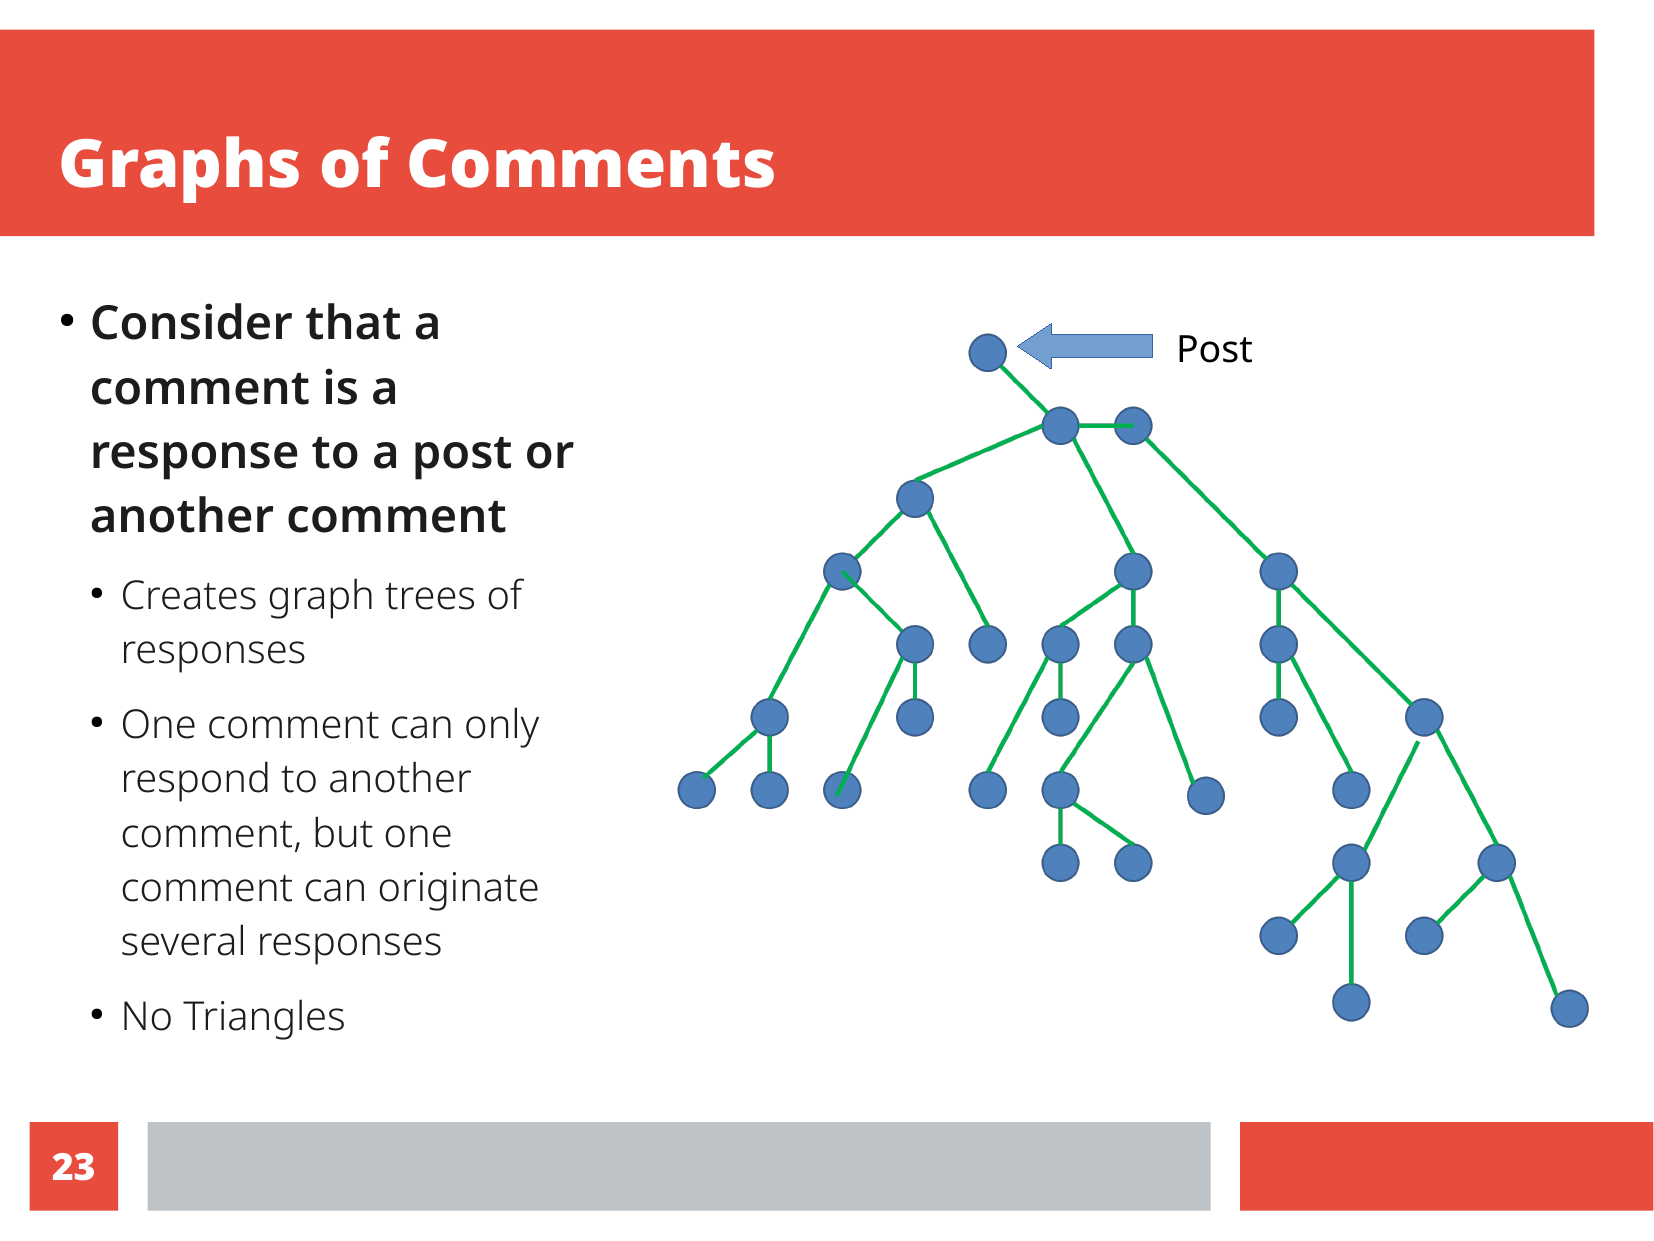

# Graphs of Comments
Consider that a comment is a response to a post or another comment
Creates graph trees of responses
One comment can only respond to another comment, but one comment can originate several responses
No Triangles
Post
23